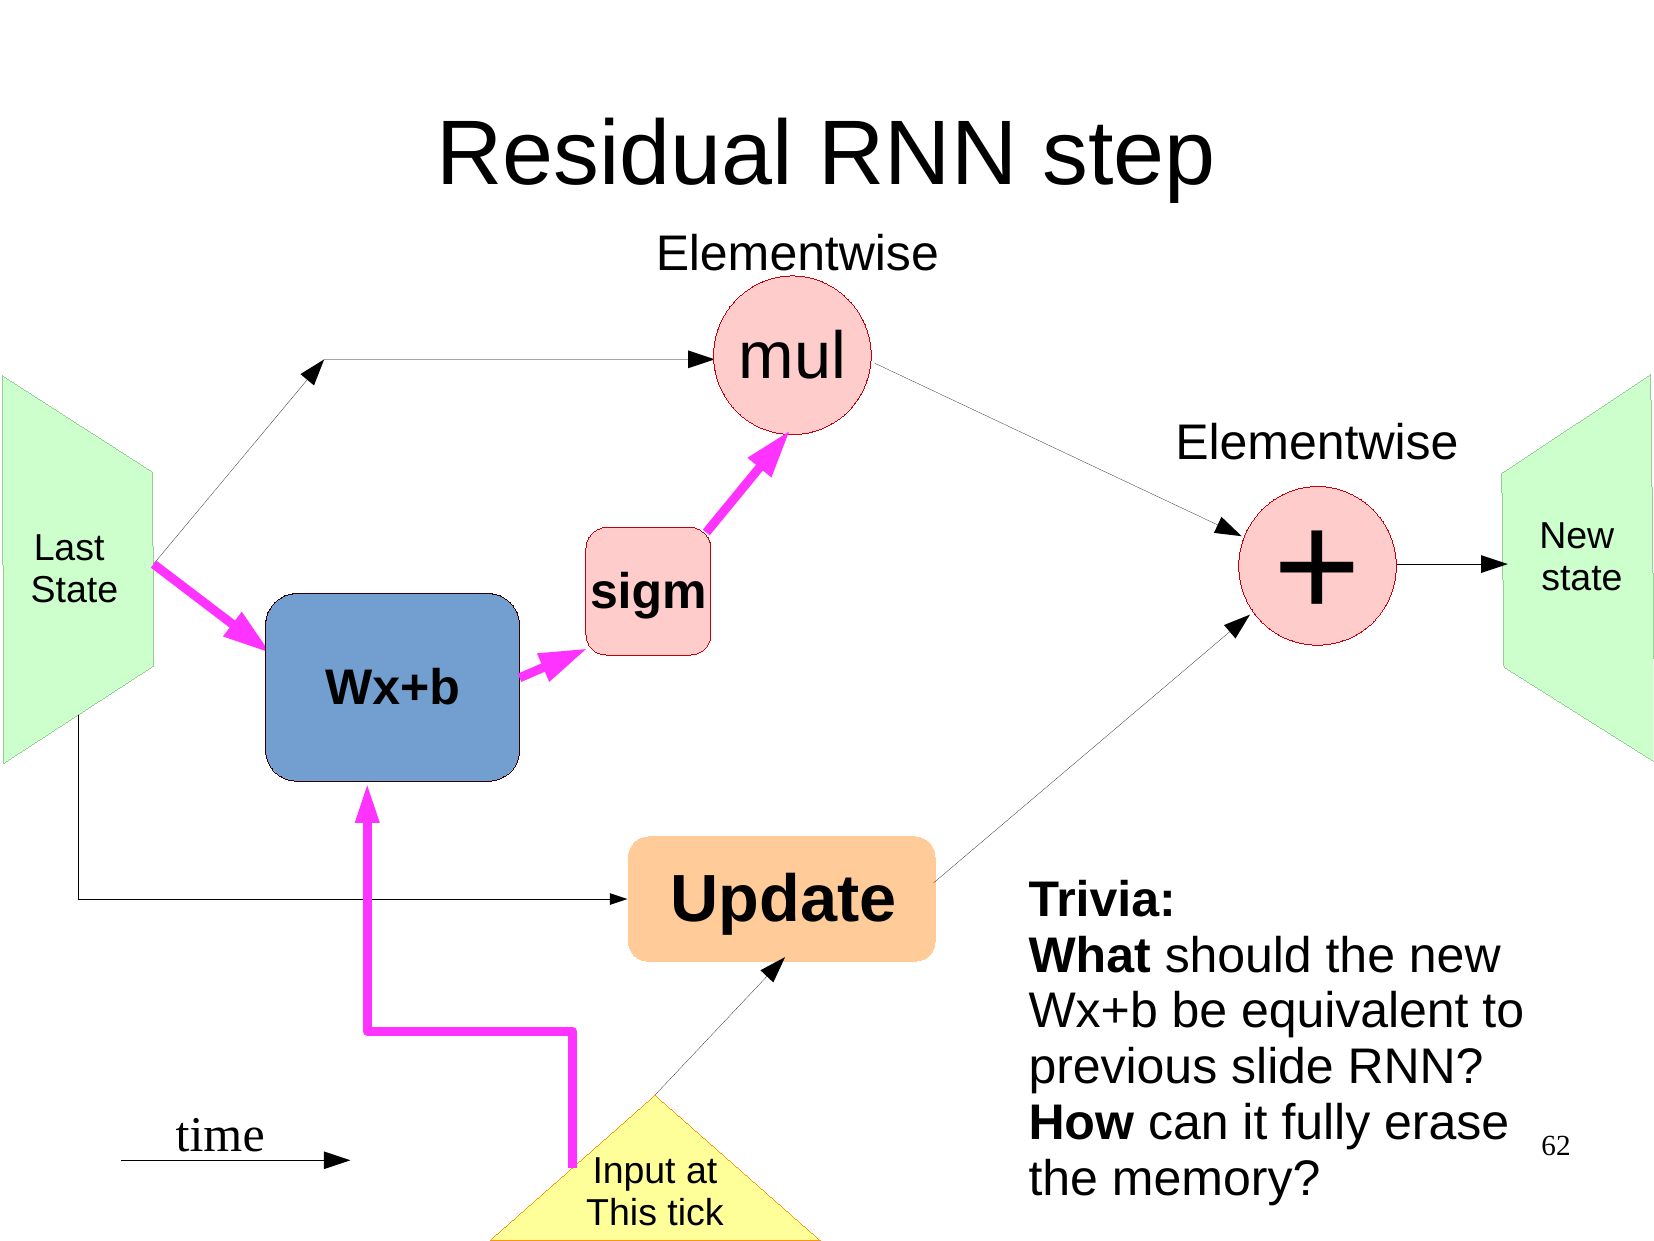

# Residual RNN step
Elementwise
mul
Elementwise
+
New
state
Last
 State
sigm
Wx+b
Update
Trivia:
What should the new Wx+b be equivalent to previous slide RNN?
How can it fully erase the memory?
Input at
This tick
time
62